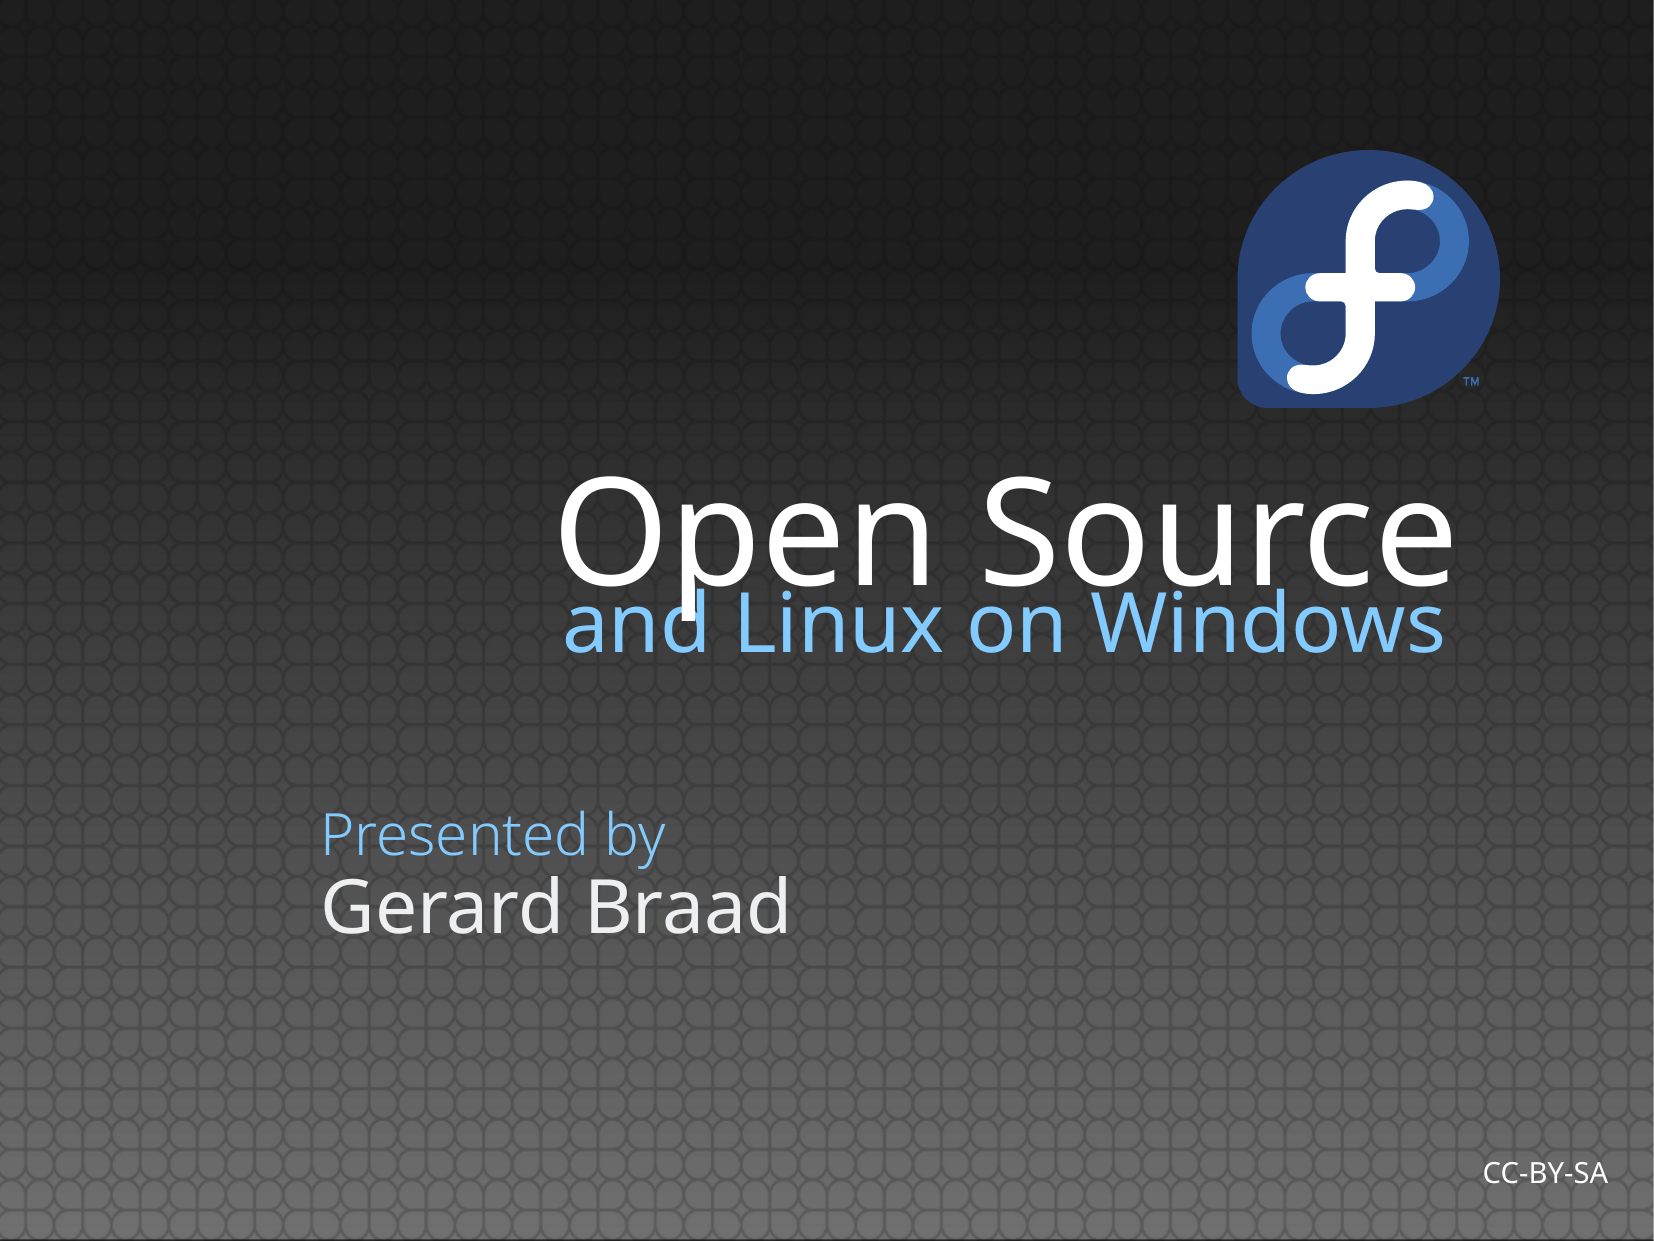

Open Source
# and Linux on Windows
Presented by
Gerard Braad
CC-BY-SA